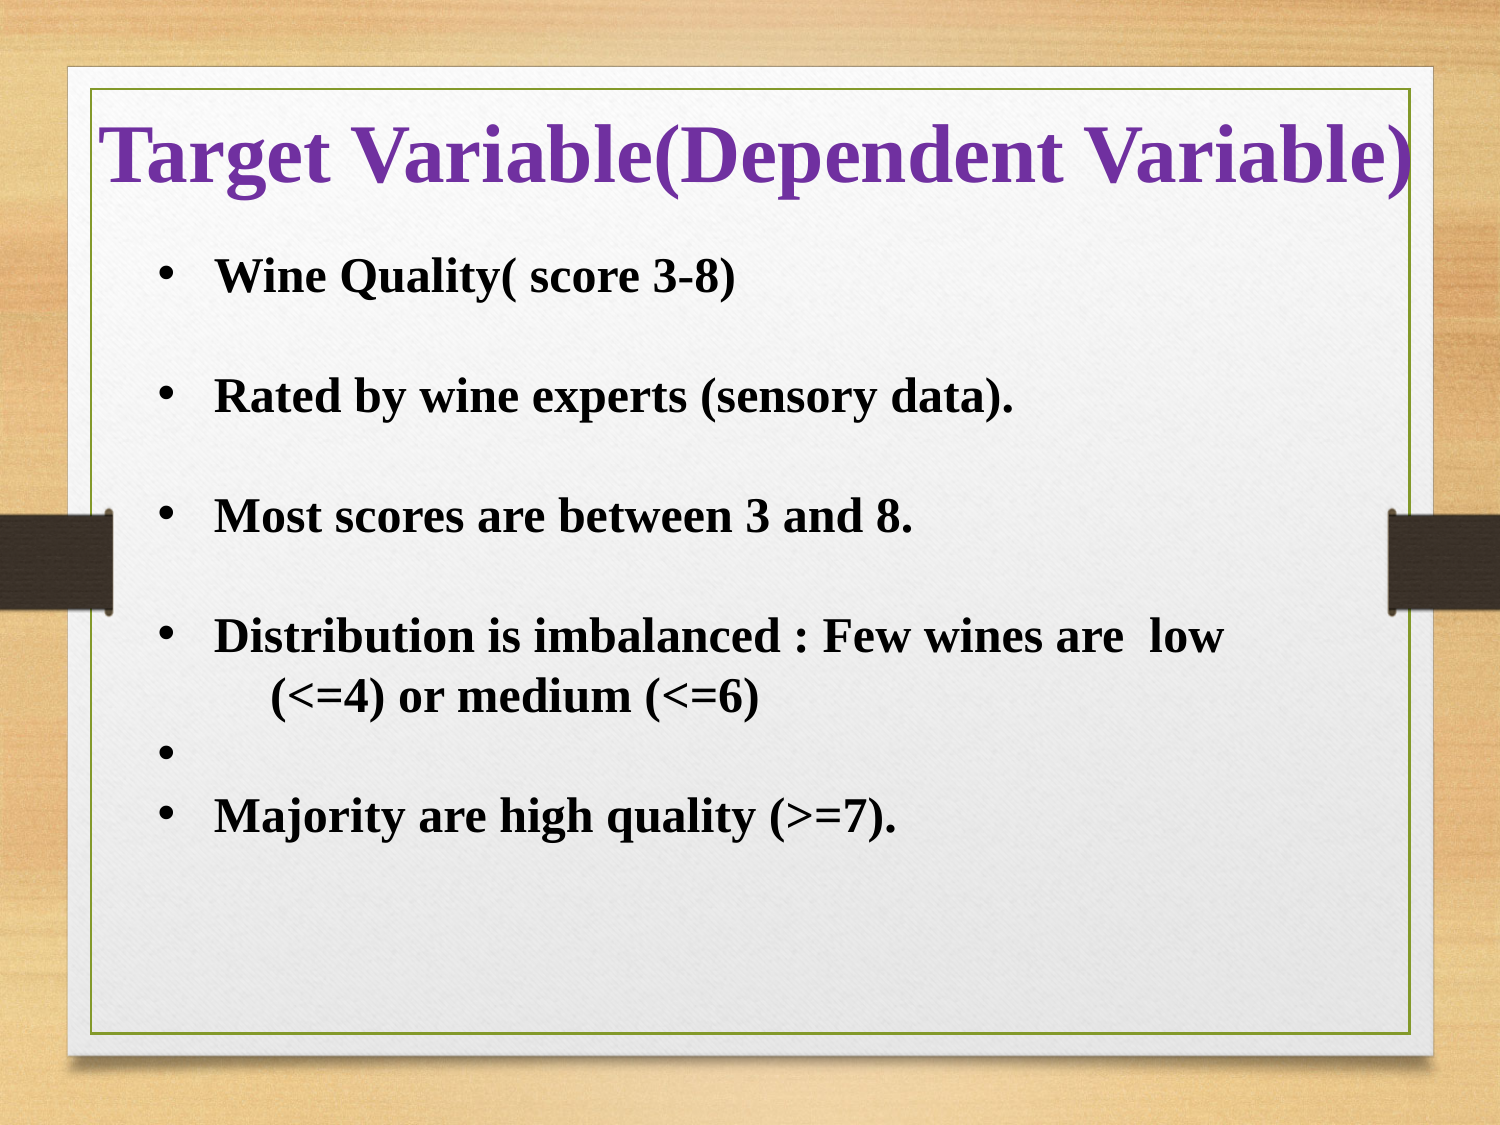

Target Variable(Dependent Variable)
Wine Quality( score 3-8)
Rated by wine experts (sensory data).
Most scores are between 3 and 8.
Distribution is imbalanced : Few wines are low (<=4) or medium (<=6)
Majority are high quality (>=7).